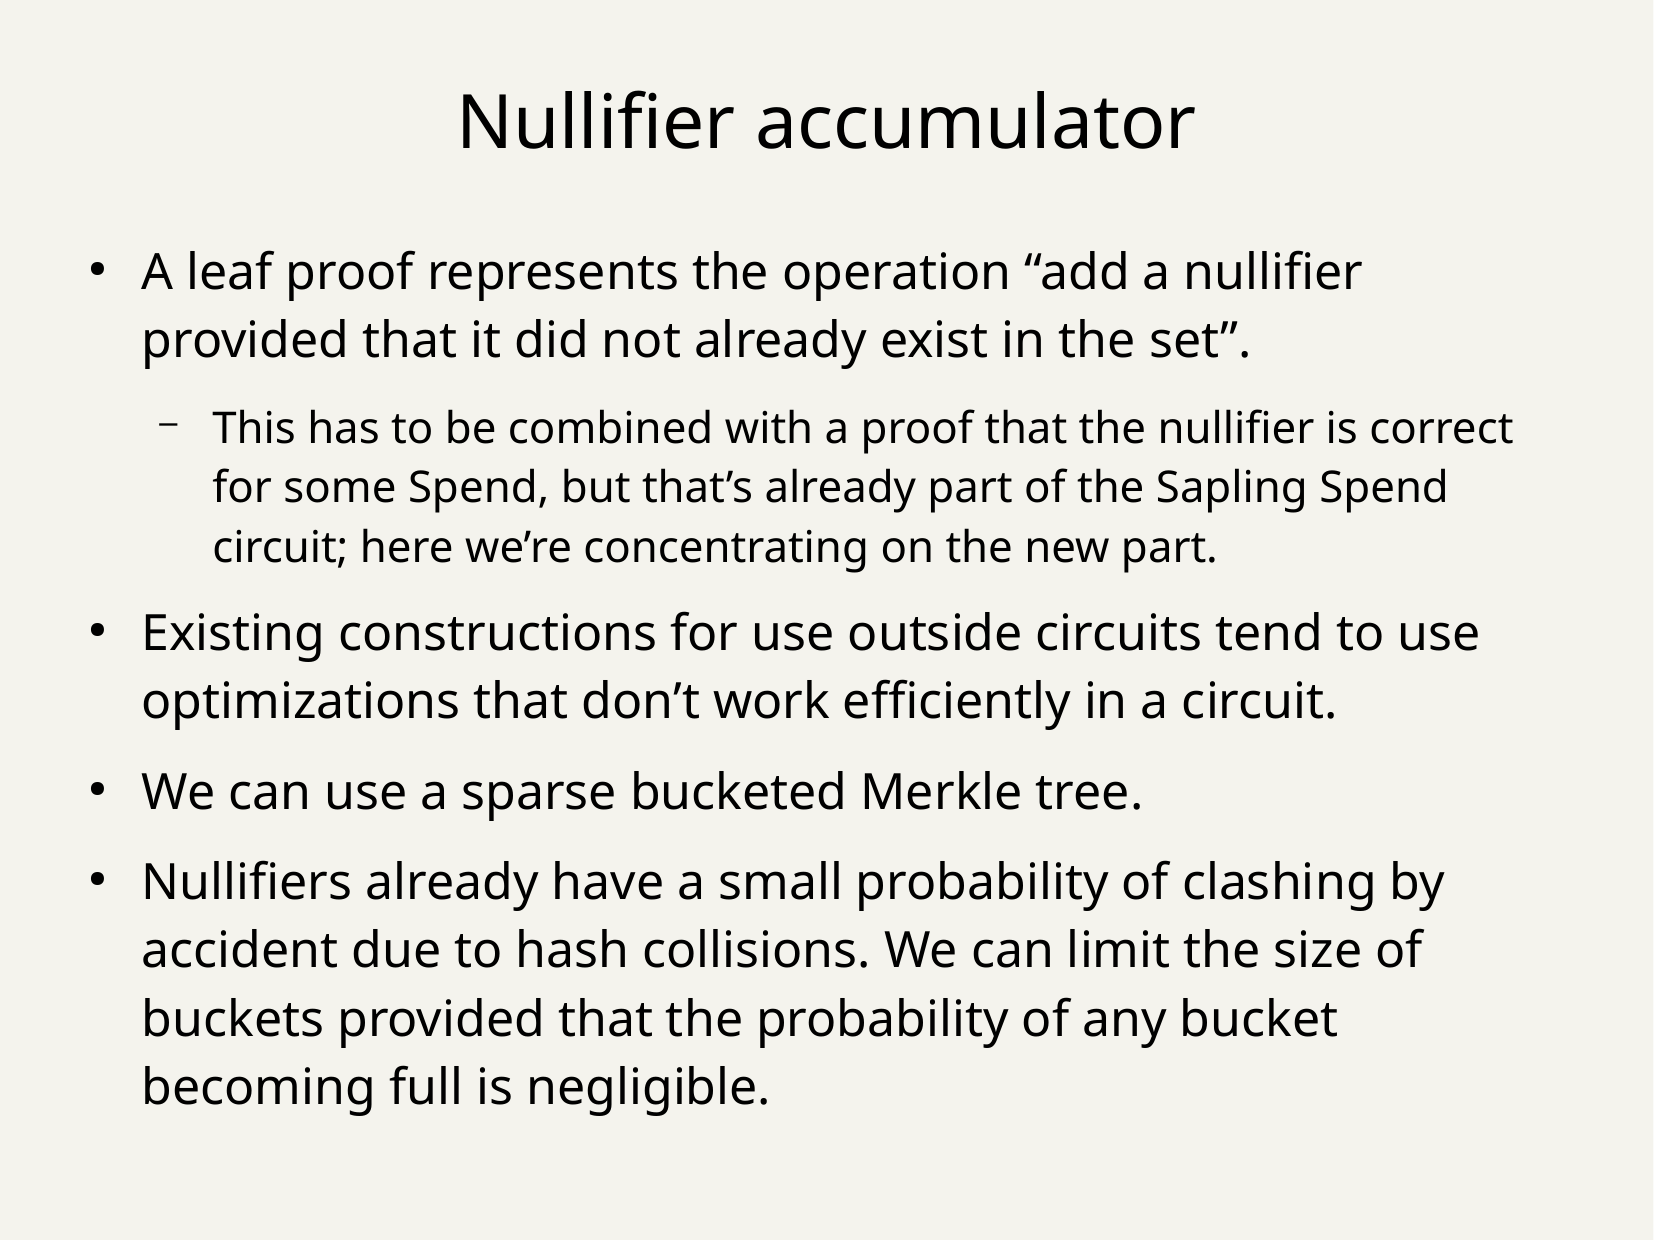

# Nullifier accumulator
A leaf proof represents the operation “add a nullifier provided that it did not already exist in the set”.
This has to be combined with a proof that the nullifier is correct for some Spend, but that’s already part of the Sapling Spend circuit; here we’re concentrating on the new part.
Existing constructions for use outside circuits tend to use optimizations that don’t work efficiently in a circuit.
We can use a sparse bucketed Merkle tree.
Nullifiers already have a small probability of clashing by accident due to hash collisions. We can limit the size of buckets provided that the probability of any bucket becoming full is negligible.